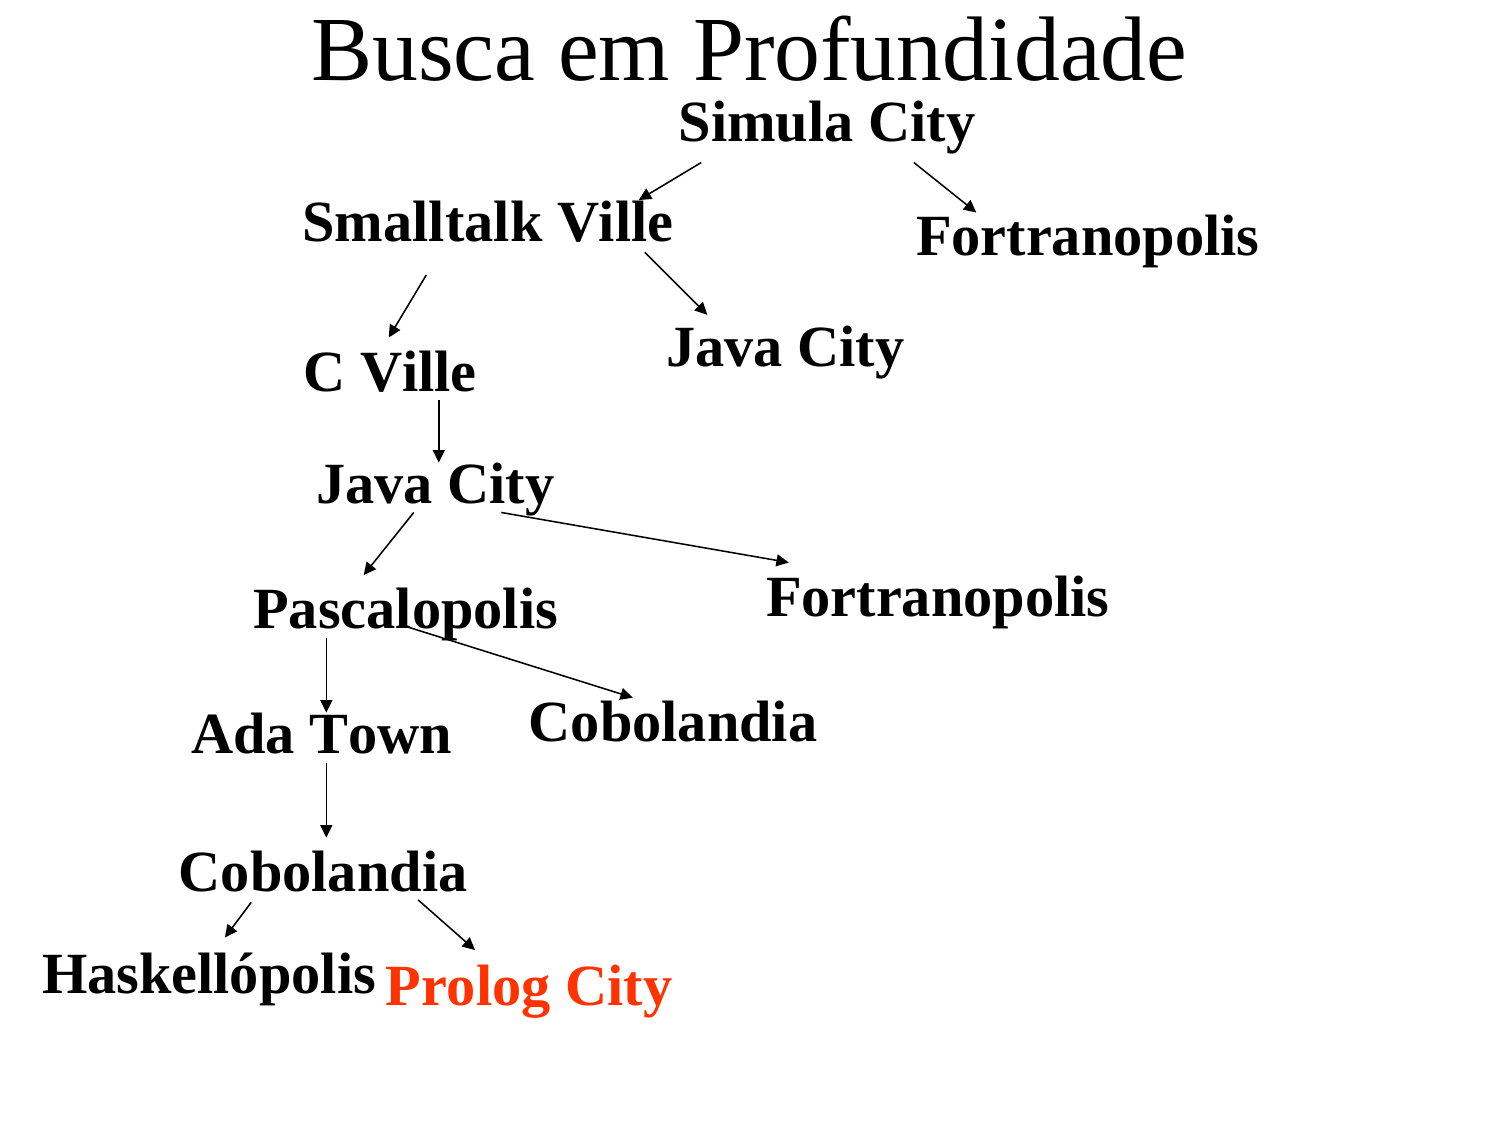

# Busca em Profundidade
Simula City
Smalltalk Ville
Fortranopolis
Java City
C Ville
Java City
Pascalopolis
Fortranopolis
Cobolandia
Ada Town
Cobolandia
Prolog City
Haskellópolis